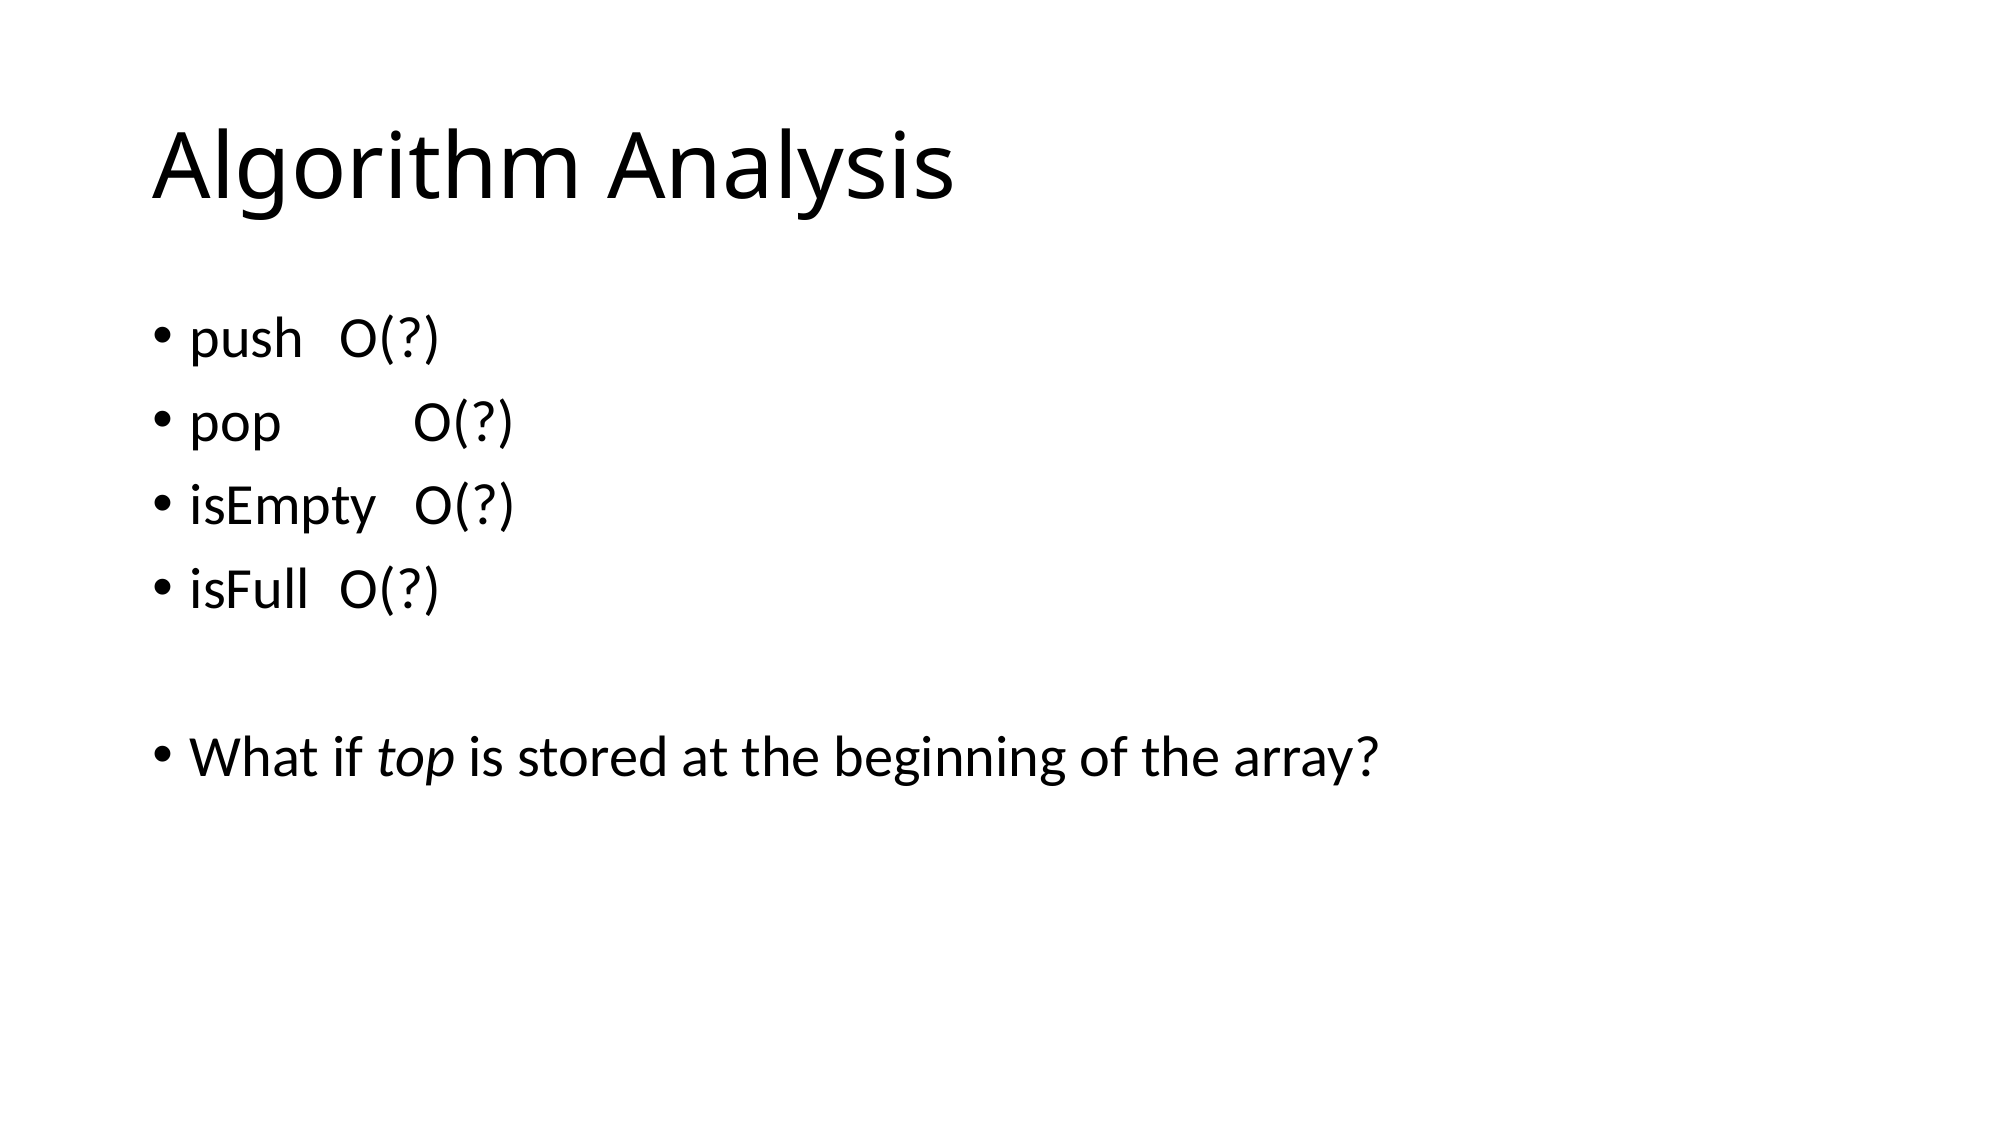

# Algorithm Analysis
push	O(?)
pop O(?)
isEmpty	O(?)
isFull	O(?)
What if top is stored at the beginning of the array?